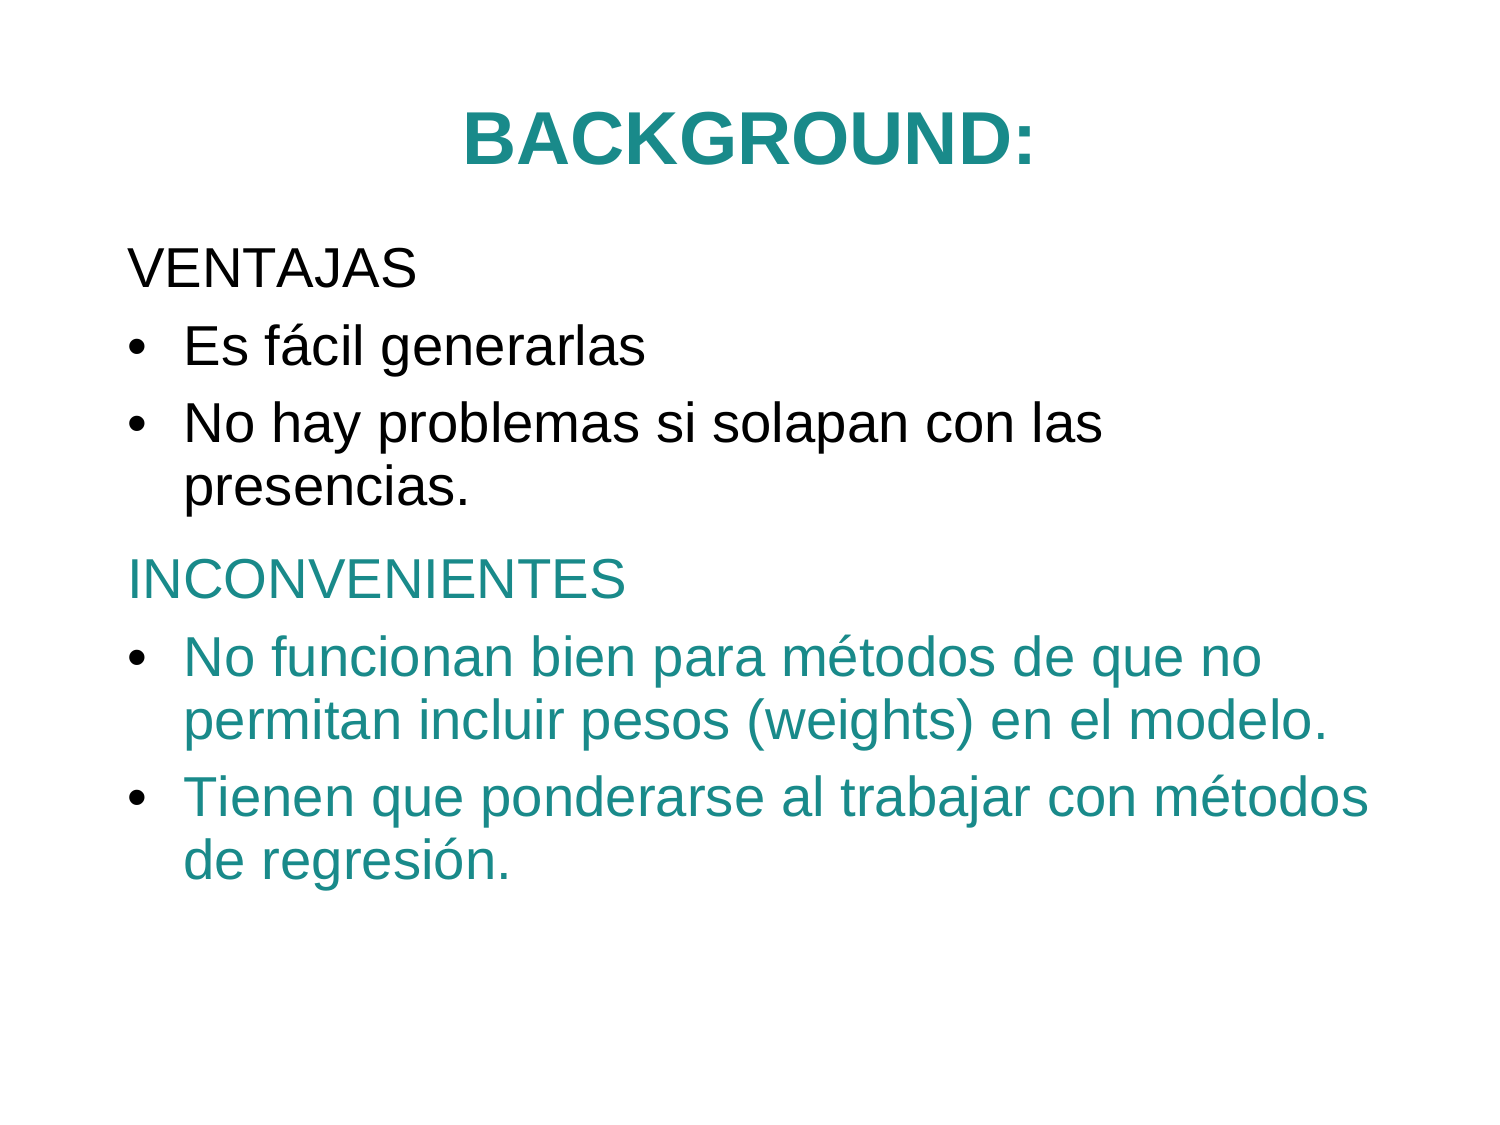

# BACKGROUND:
VENTAJAS
Es fácil generarlas
No hay problemas si solapan con las presencias.
INCONVENIENTES
No funcionan bien para métodos de que no permitan incluir pesos (weights) en el modelo.
Tienen que ponderarse al trabajar con métodos de regresión.